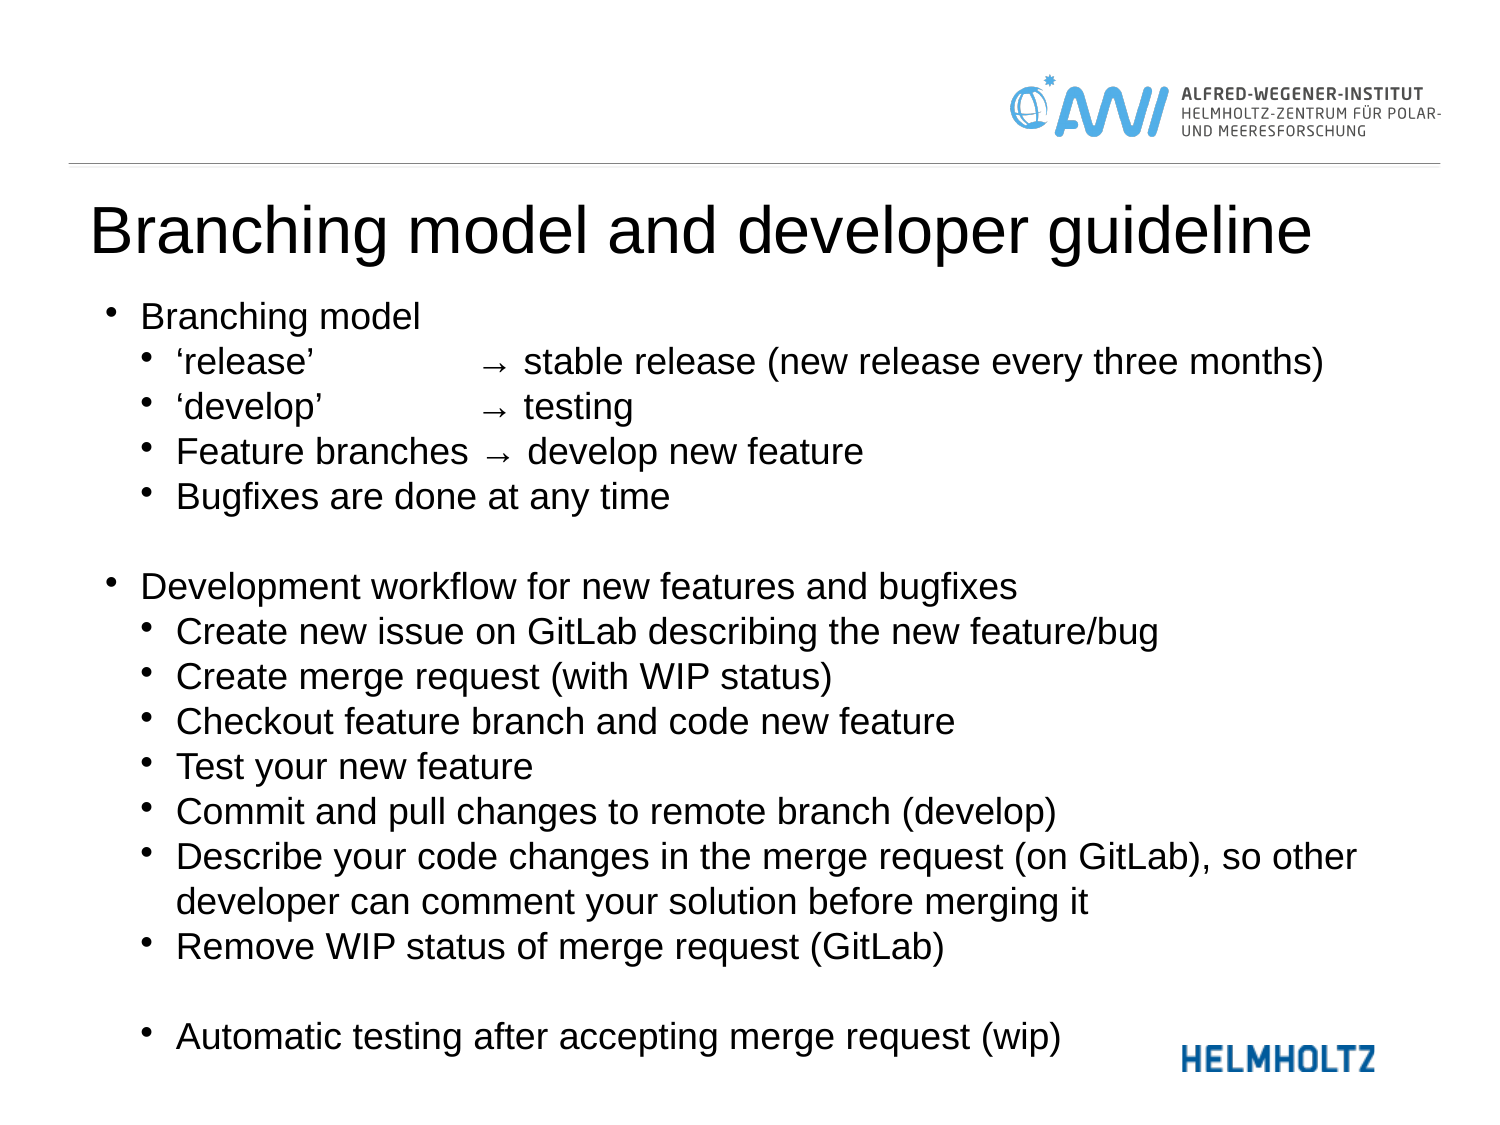

Branching model and developer guideline
Branching model
‘release’			→ stable release (new release every three months)
‘develop’			→ testing
Feature branches → develop new feature
Bugfixes are done at any time
Development workflow for new features and bugfixes
Create new issue on GitLab describing the new feature/bug
Create merge request (with WIP status)
Checkout feature branch and code new feature
Test your new feature
Commit and pull changes to remote branch (develop)
Describe your code changes in the merge request (on GitLab), so other developer can comment your solution before merging it
Remove WIP status of merge request (GitLab)
Automatic testing after accepting merge request (wip)